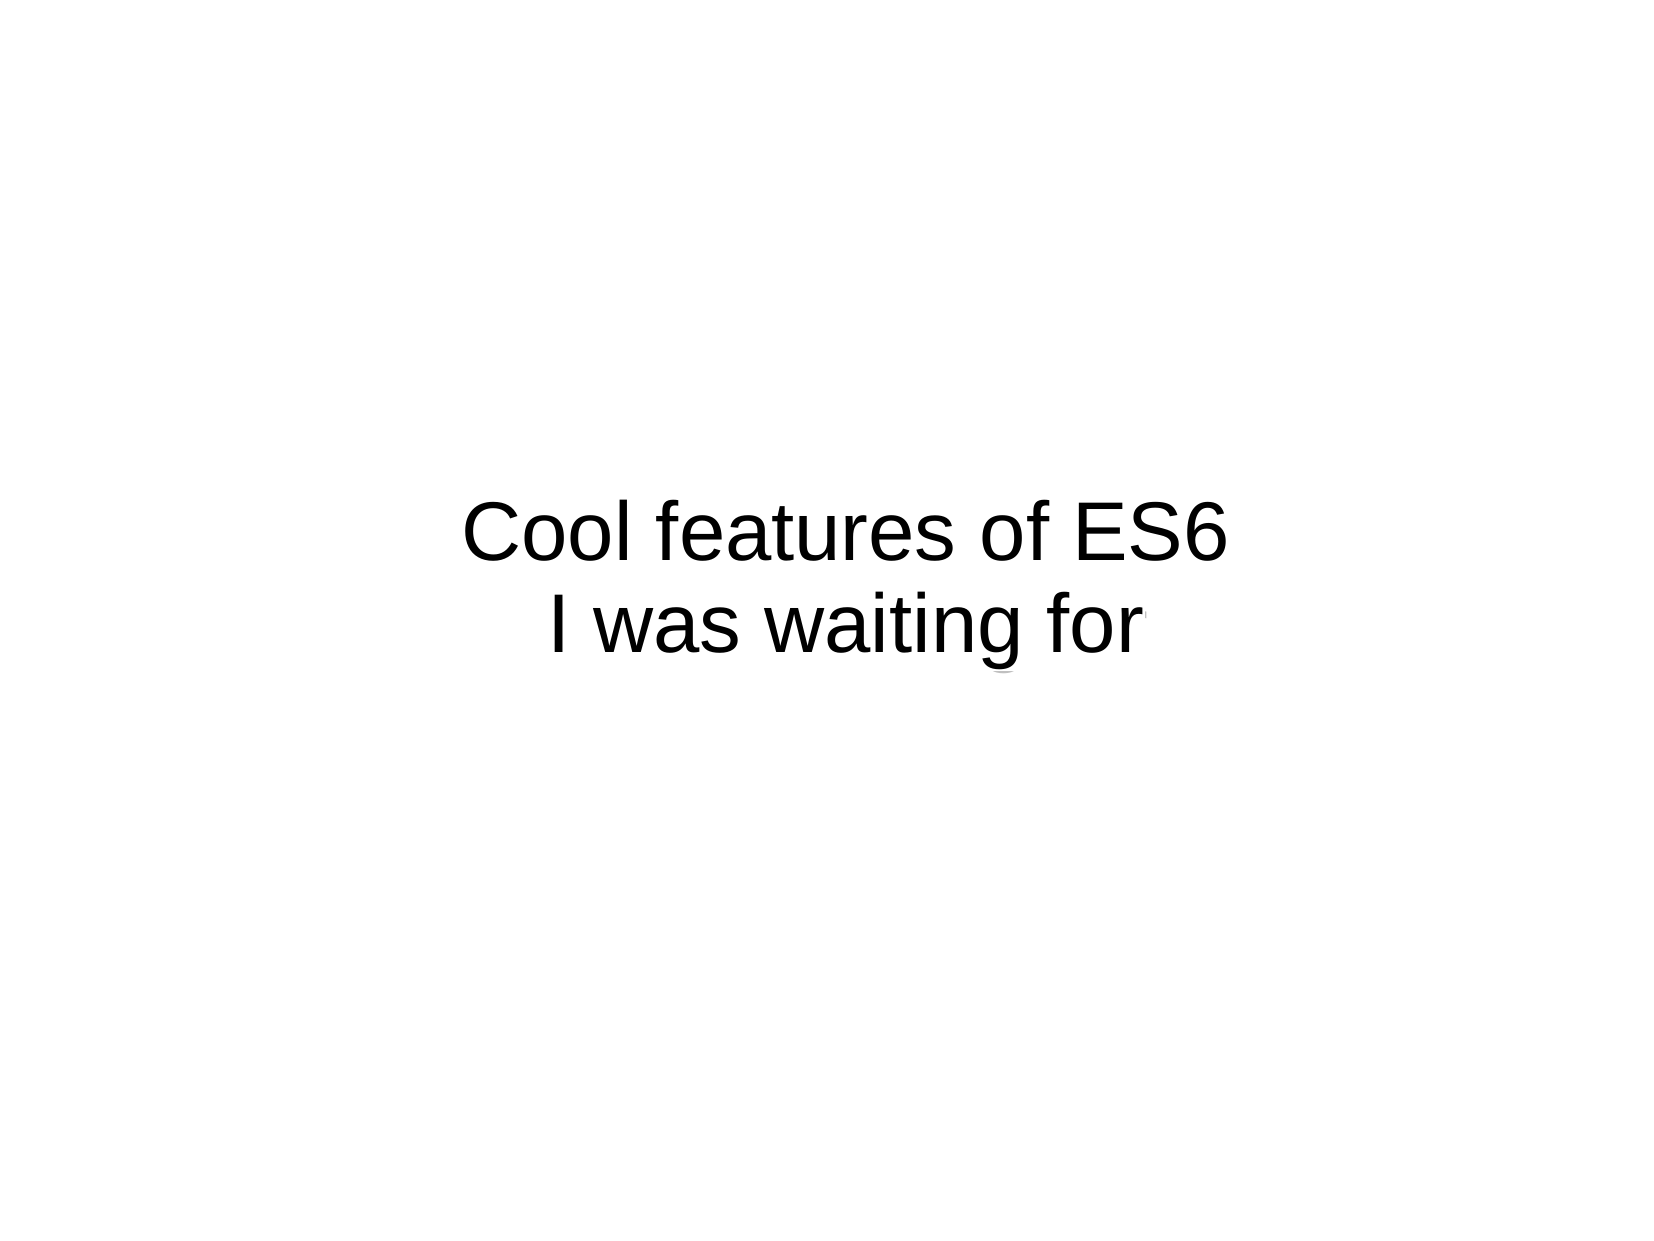

# Cool features of ES6
I was waiting for